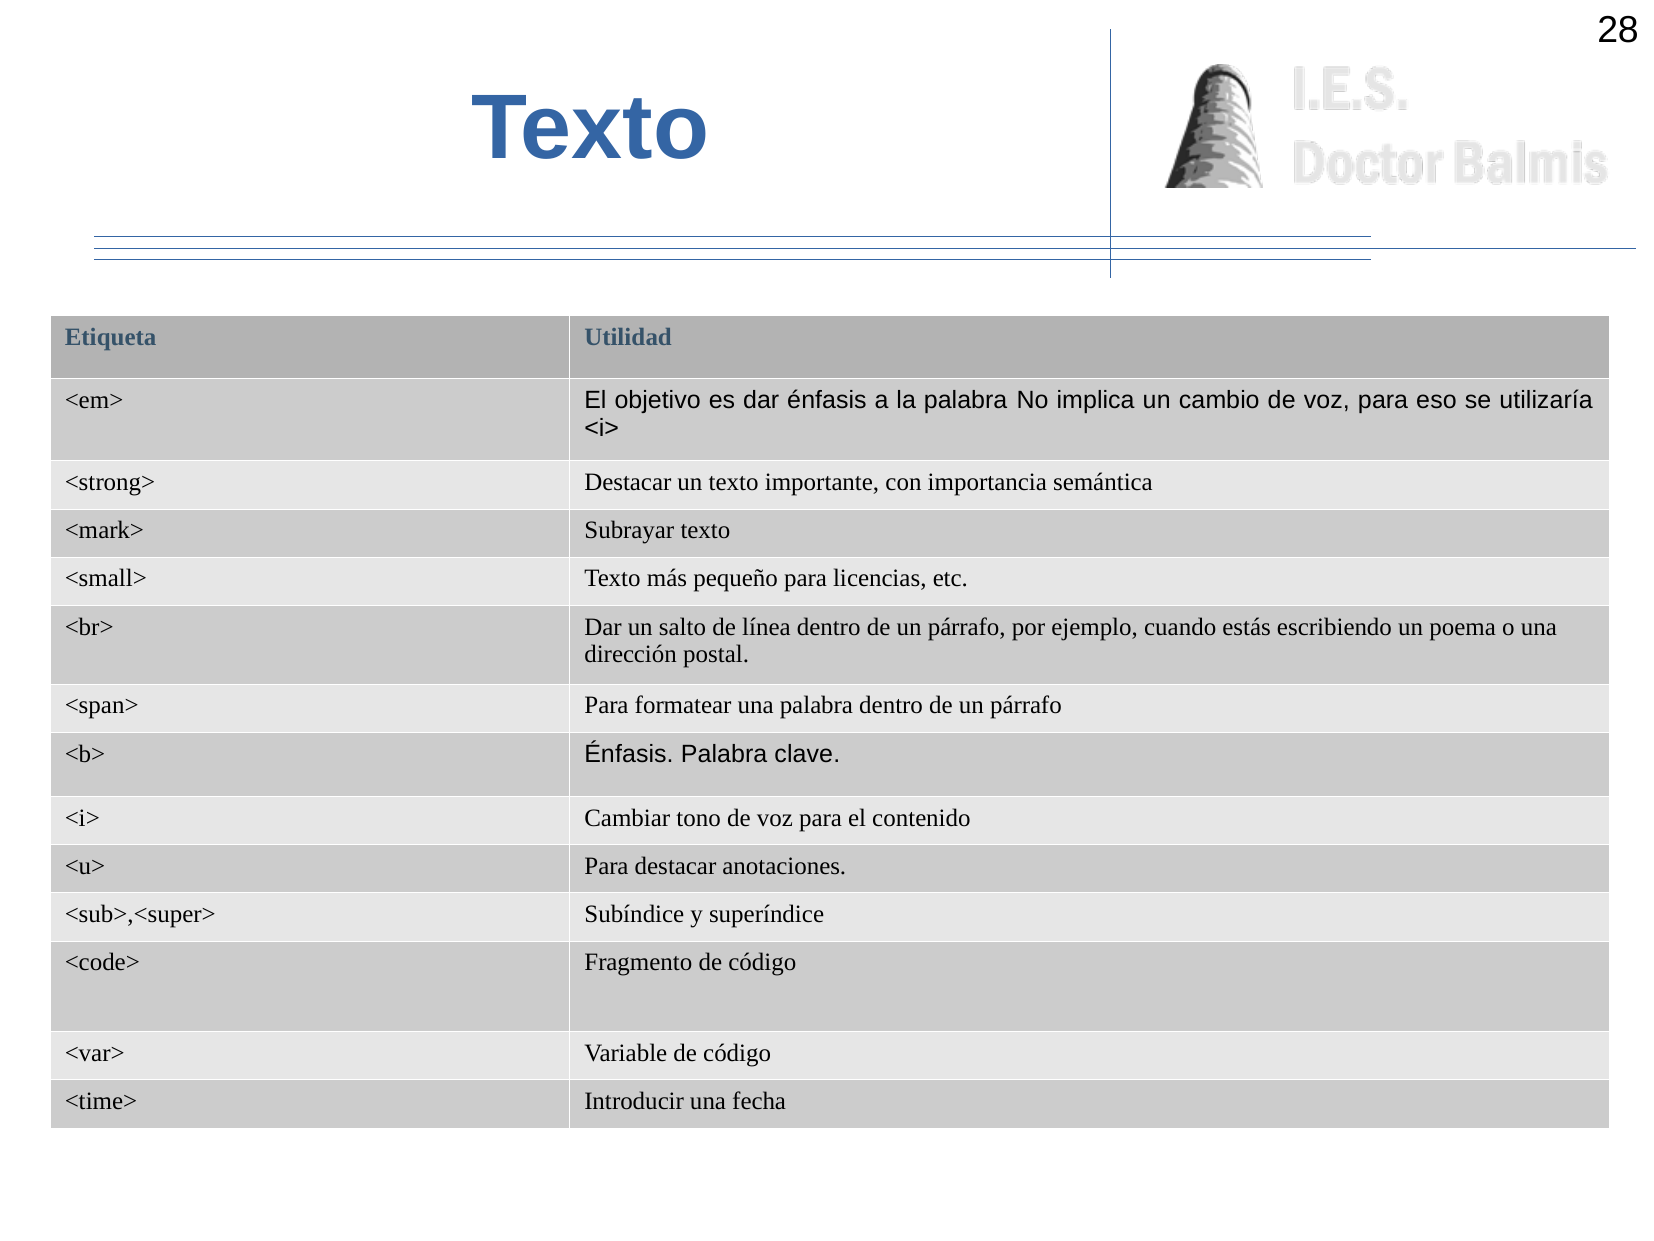

# Texto
| Etiqueta | Utilidad |
| --- | --- |
| <em> | El objetivo es dar énfasis a la palabra No implica un cambio de voz, para eso se utilizaría <i> |
| <strong> | Destacar un texto importante, con importancia semántica |
| <mark> | Subrayar texto |
| <small> | Texto más pequeño para licencias, etc. |
| <br> | Dar un salto de línea dentro de un párrafo, por ejemplo, cuando estás escribiendo un poema o una dirección postal. |
| <span> | Para formatear una palabra dentro de un párrafo |
| <b> | Énfasis. Palabra clave. |
| <i> | Cambiar tono de voz para el contenido |
| <u> | Para destacar anotaciones. |
| <sub>,<super> | Subíndice y superíndice |
| <code> | Fragmento de código |
| <var> | Variable de código |
| <time> | Introducir una fecha |